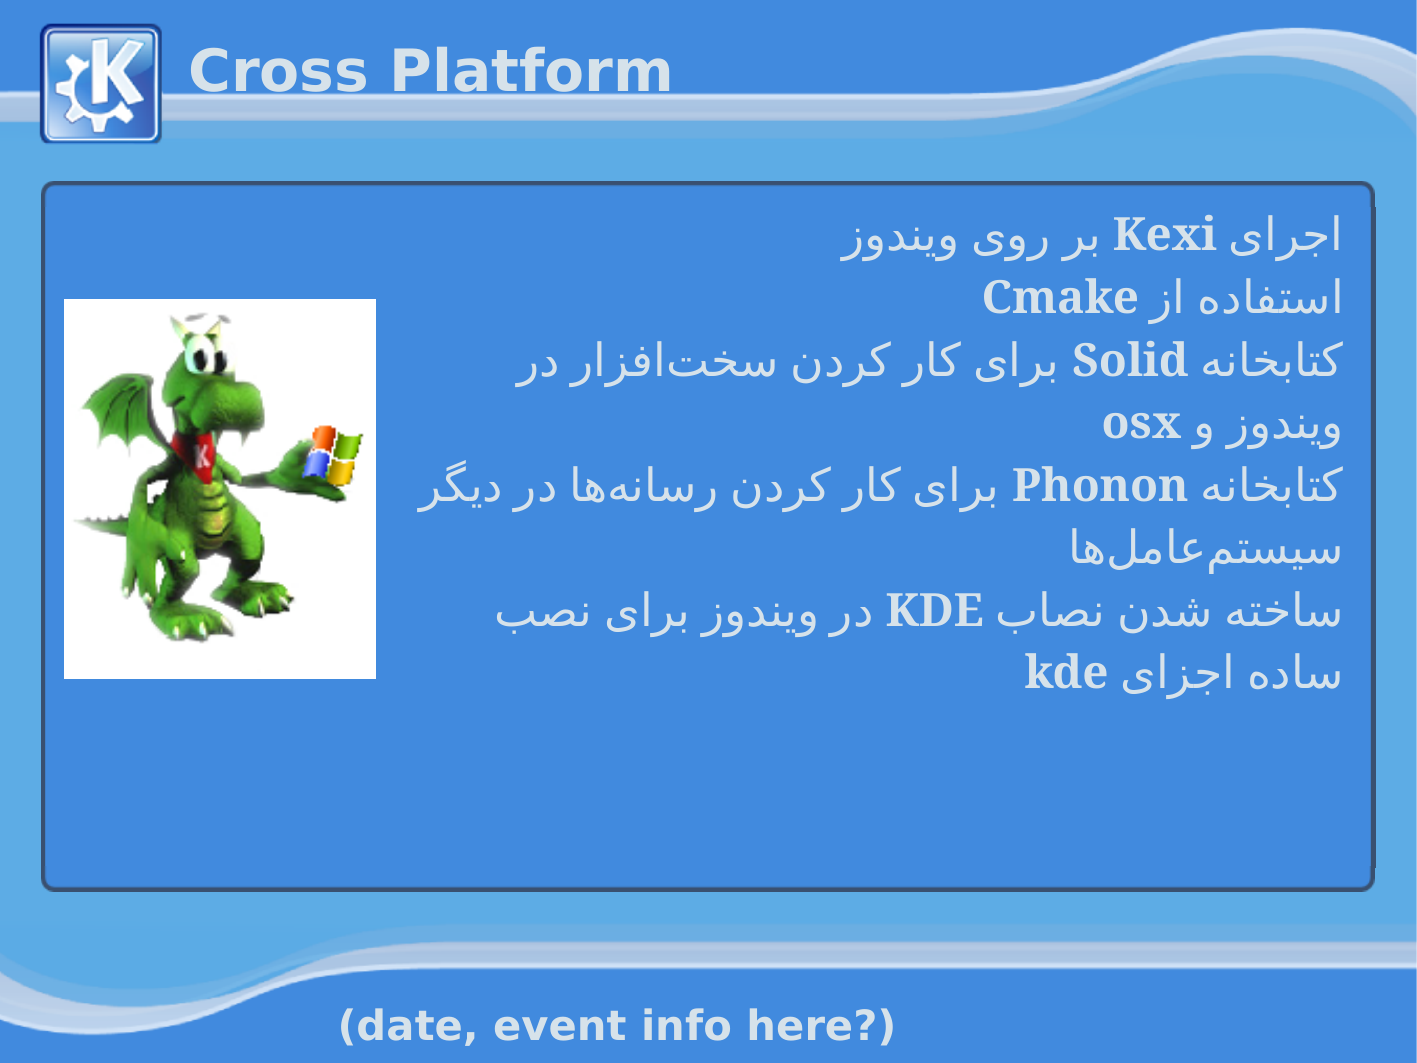

Cross Platform
اجرای Kexi بر روی ویندوز
استفاده از Cmake
کتابخانه Solid برای کار کردن سخت‌افزار در ویندوز و osx
کتابخانه Phonon برای کار کردن رسانه‌ها در دیگر سیستم‌عامل‌ها
ساخته شدن نصاب KDE در ویندوز برای نصب ساده اجزای kde